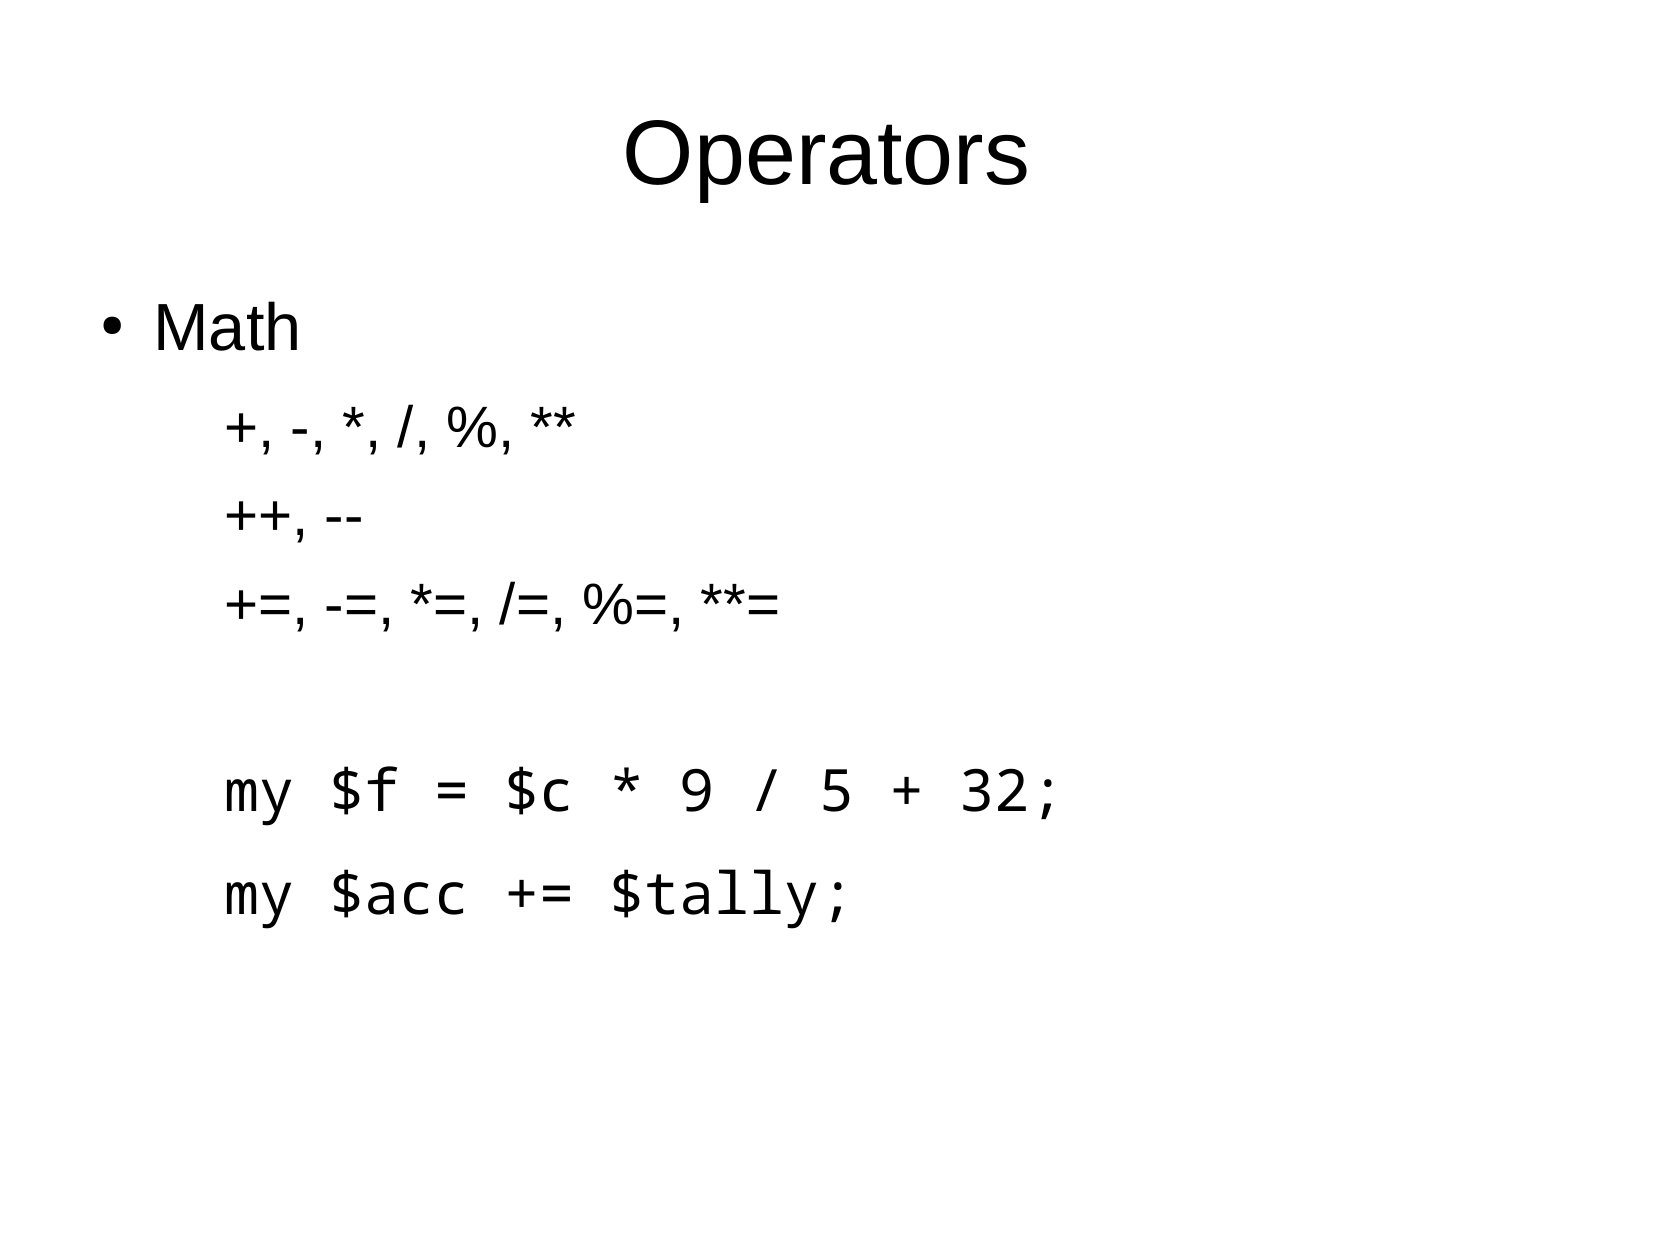

# Operators
Math
+, -, *, /, %, **
++, --
+=, -=, *=, /=, %=, **=
my $f = $c * 9 / 5 + 32;
my $acc += $tally;